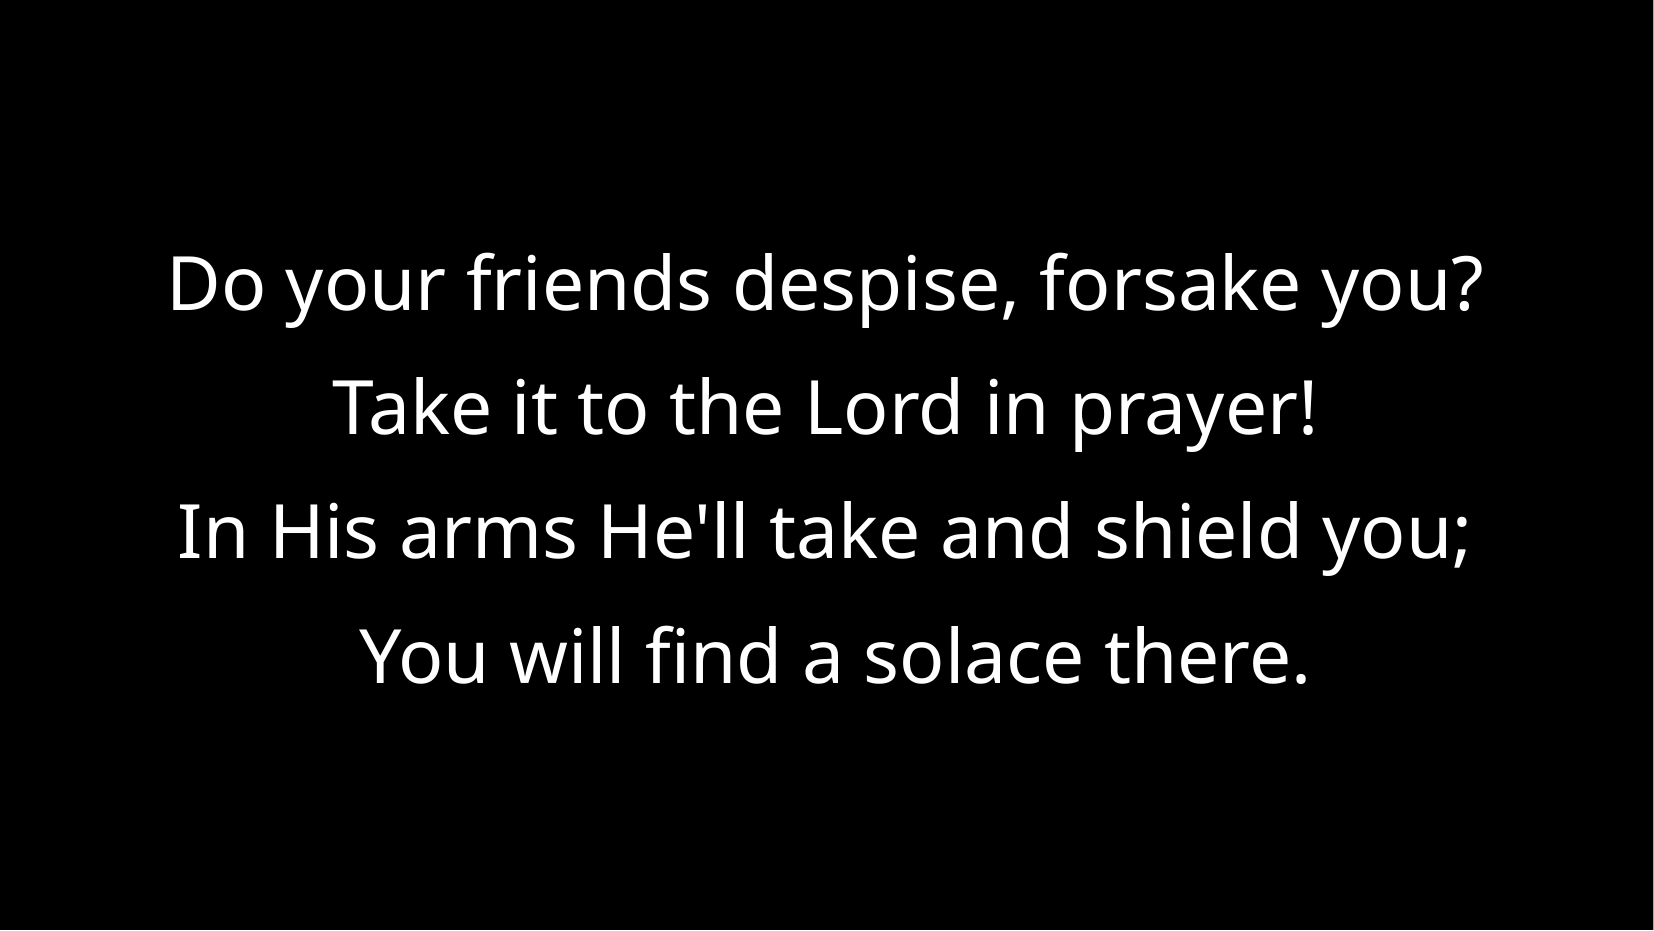

#
Do your friends despise, forsake you?
Take it to the Lord in prayer!
In His arms He'll take and shield you;
You will find a solace there.